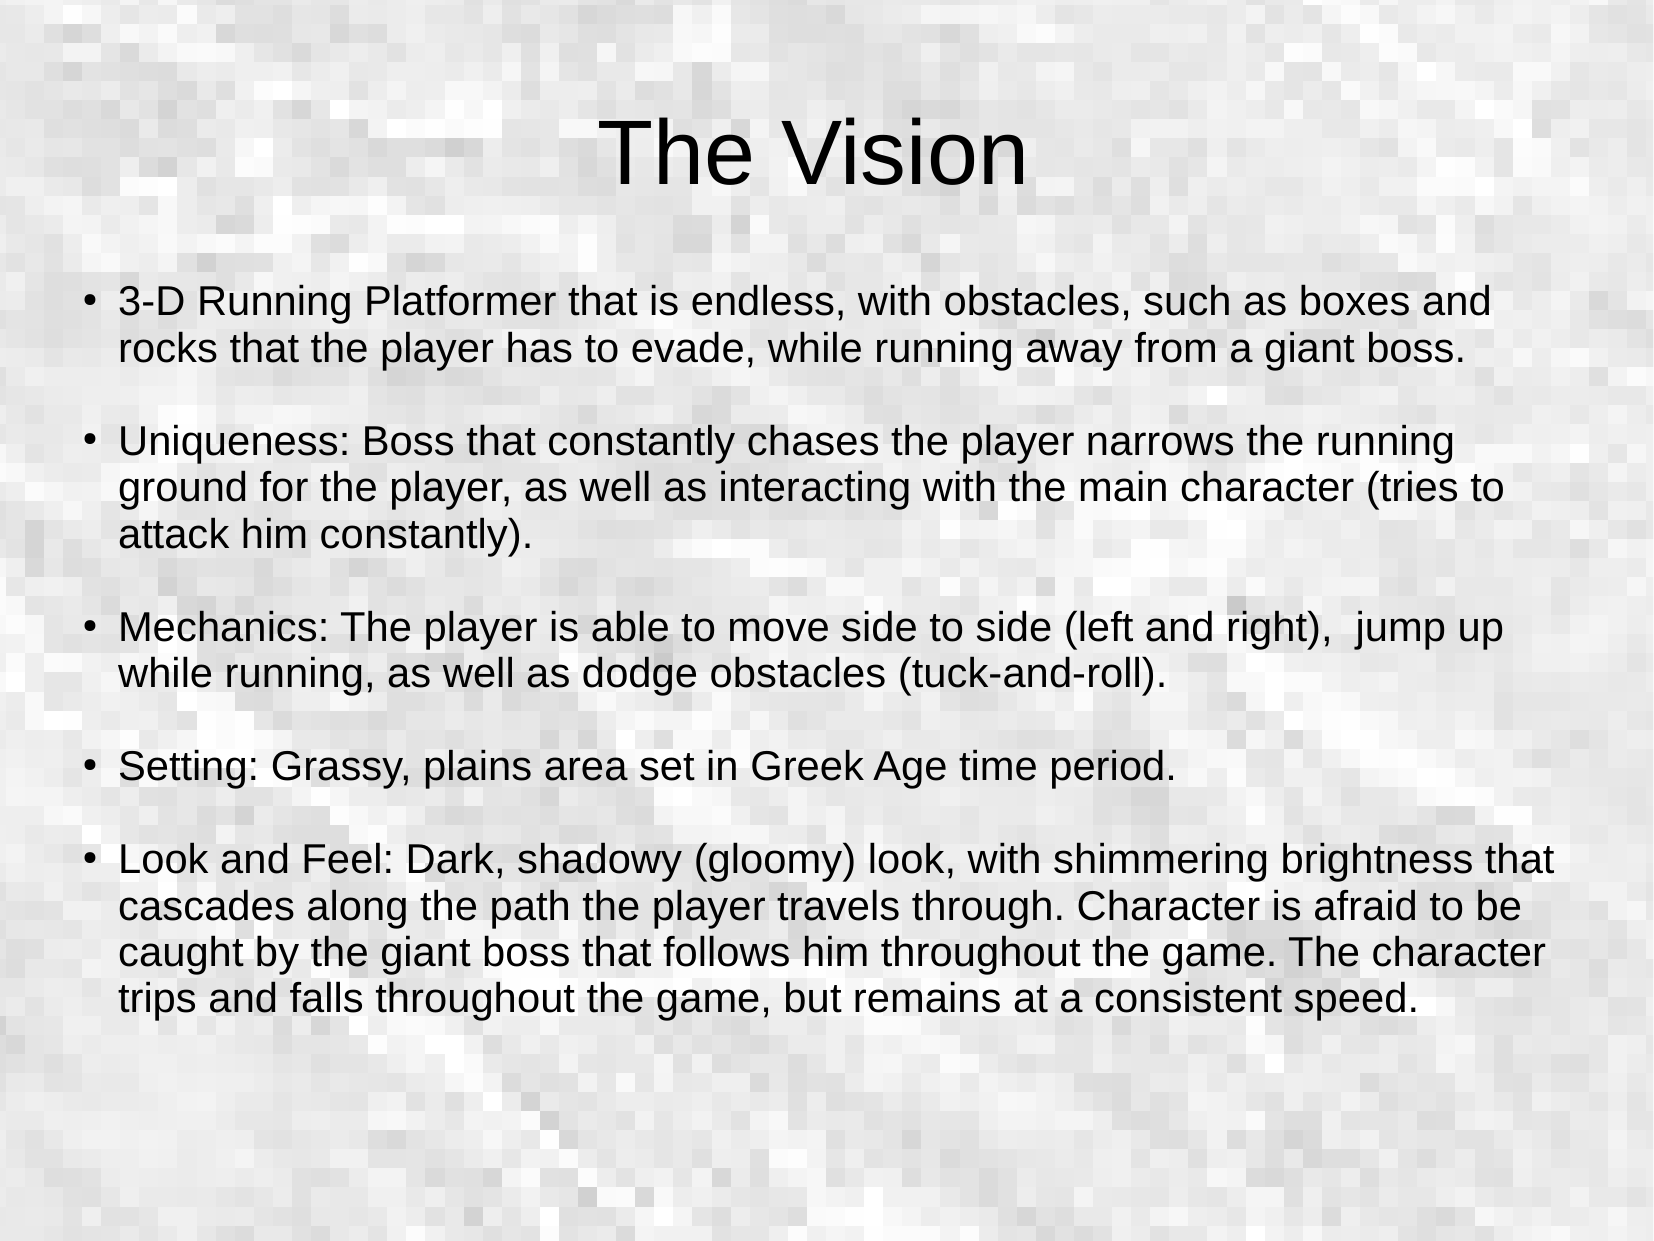

# The Vision
3-D Running Platformer that is endless, with obstacles, such as boxes and rocks that the player has to evade, while running away from a giant boss.
Uniqueness: Boss that constantly chases the player narrows the running ground for the player, as well as interacting with the main character (tries to attack him constantly).
Mechanics: The player is able to move side to side (left and right), jump up while running, as well as dodge obstacles (tuck-and-roll).
Setting: Grassy, plains area set in Greek Age time period.
Look and Feel: Dark, shadowy (gloomy) look, with shimmering brightness that cascades along the path the player travels through. Character is afraid to be caught by the giant boss that follows him throughout the game. The character trips and falls throughout the game, but remains at a consistent speed.